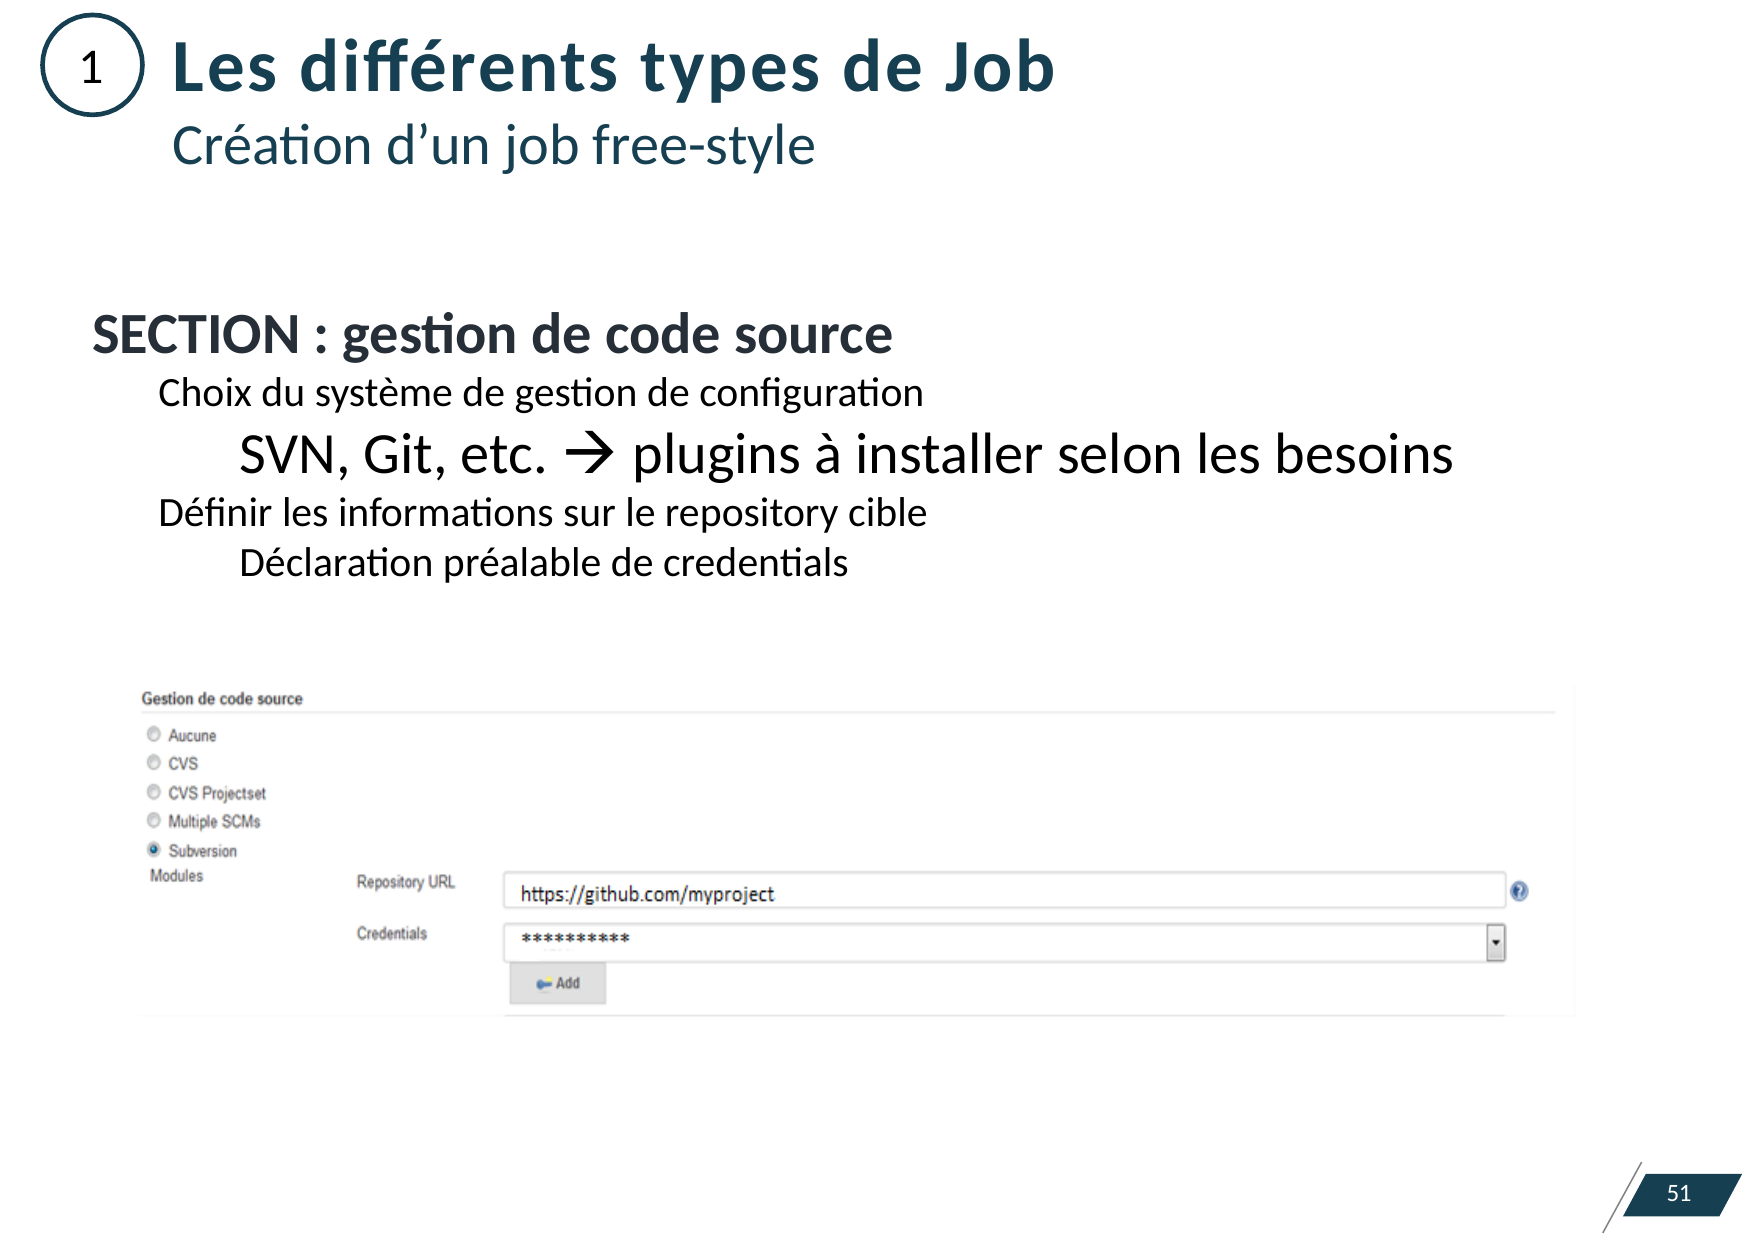

# Les différents types de Job Création d’un job free-style
1
SECTION : gestion de code source
Choix du système de gestion de configuration
SVN, Git, etc.  plugins à installer selon les besoins
Définir les informations sur le repository cible
Déclaration préalable de credentials
51